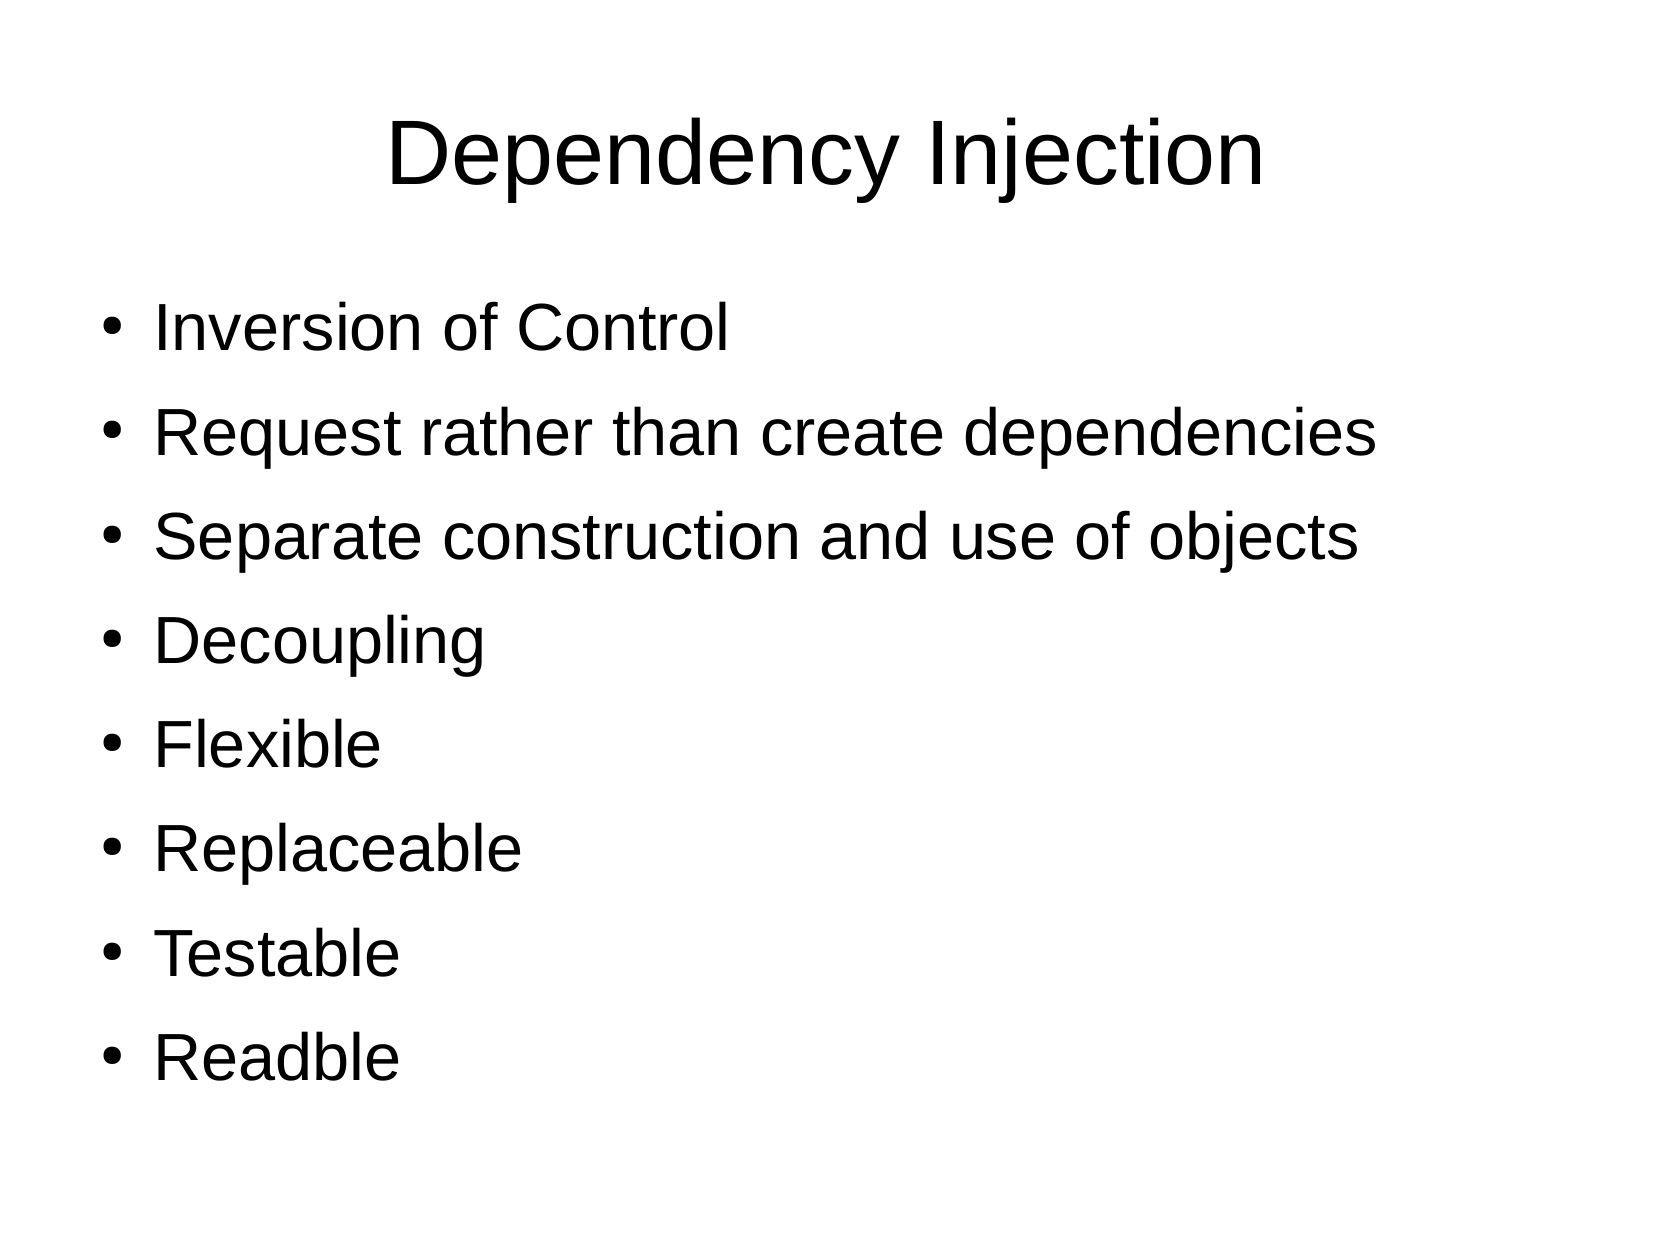

# Dependency Injection
Inversion of Control
Request rather than create dependencies
Separate construction and use of objects
Decoupling
Flexible
Replaceable
Testable
Readble